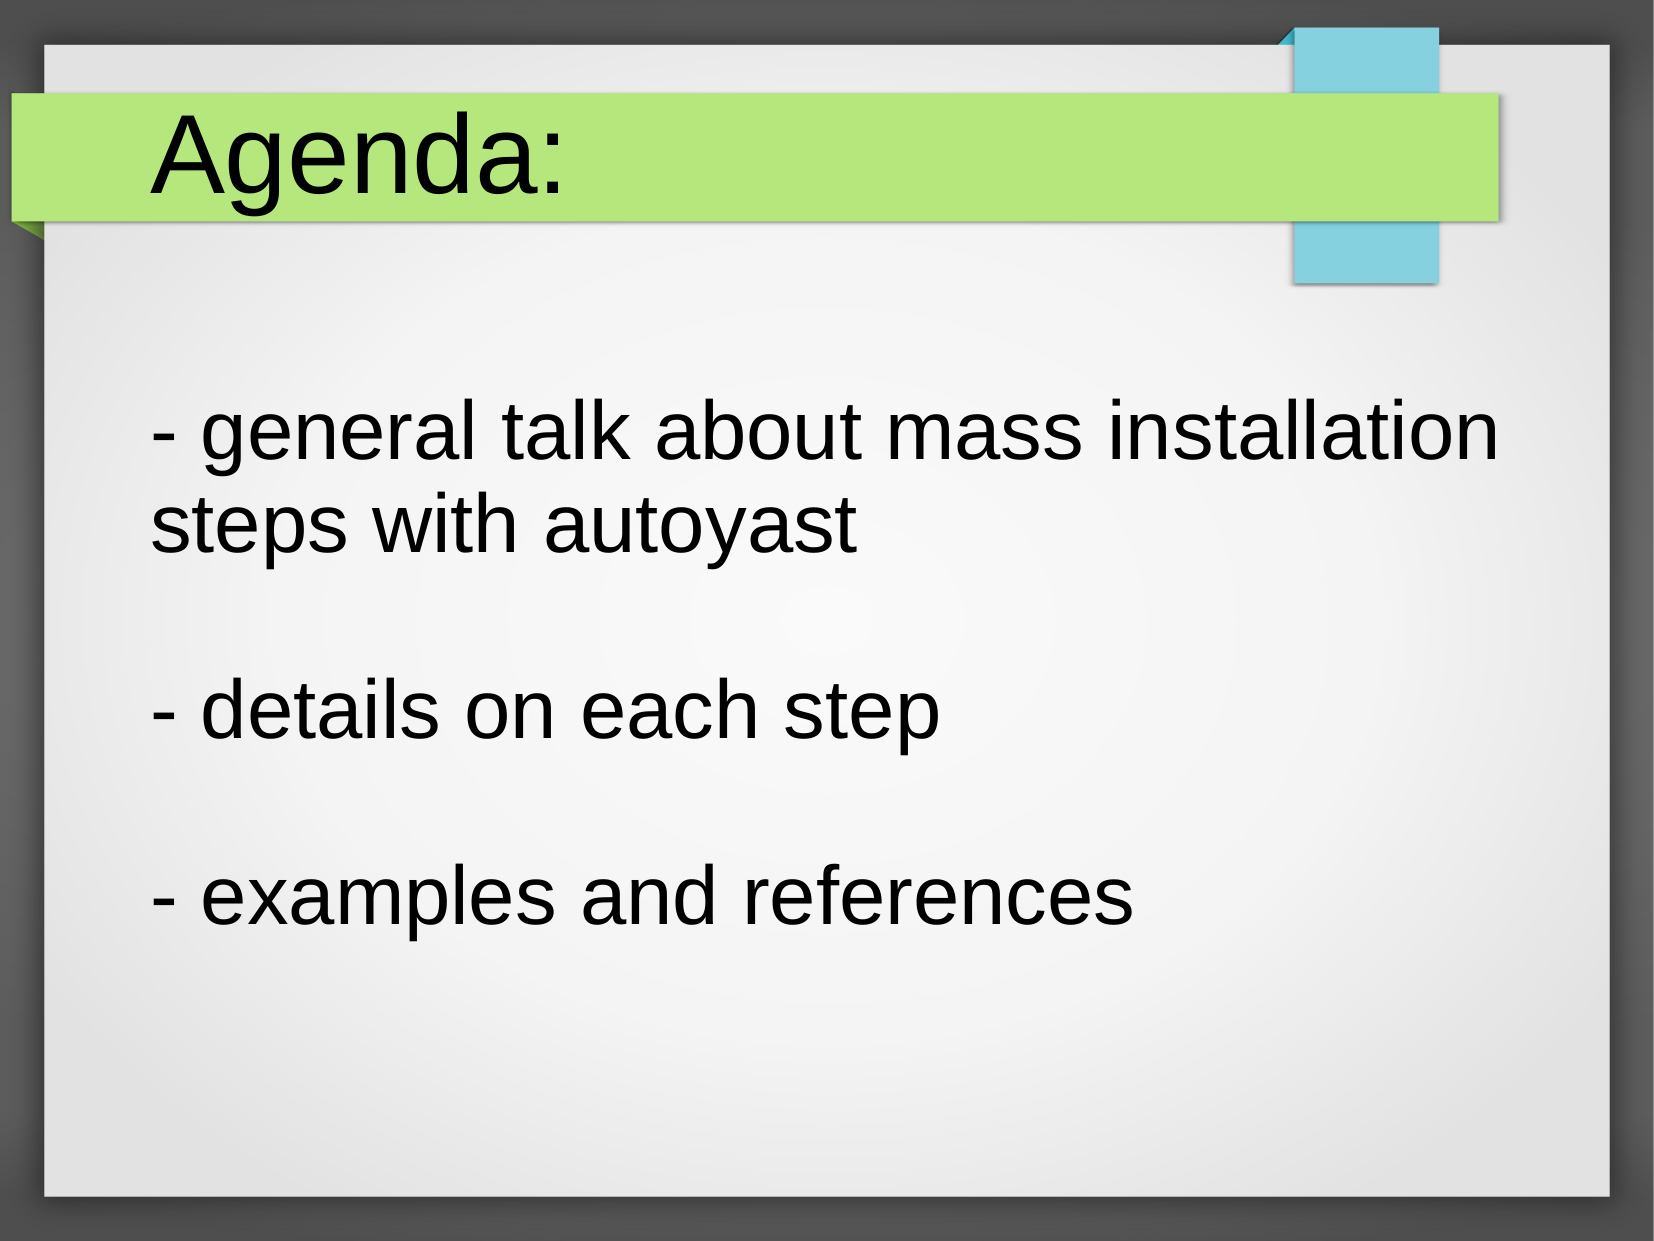

# Agenda:
- general talk about mass installation steps with autoyast
- details on each step
- examples and references